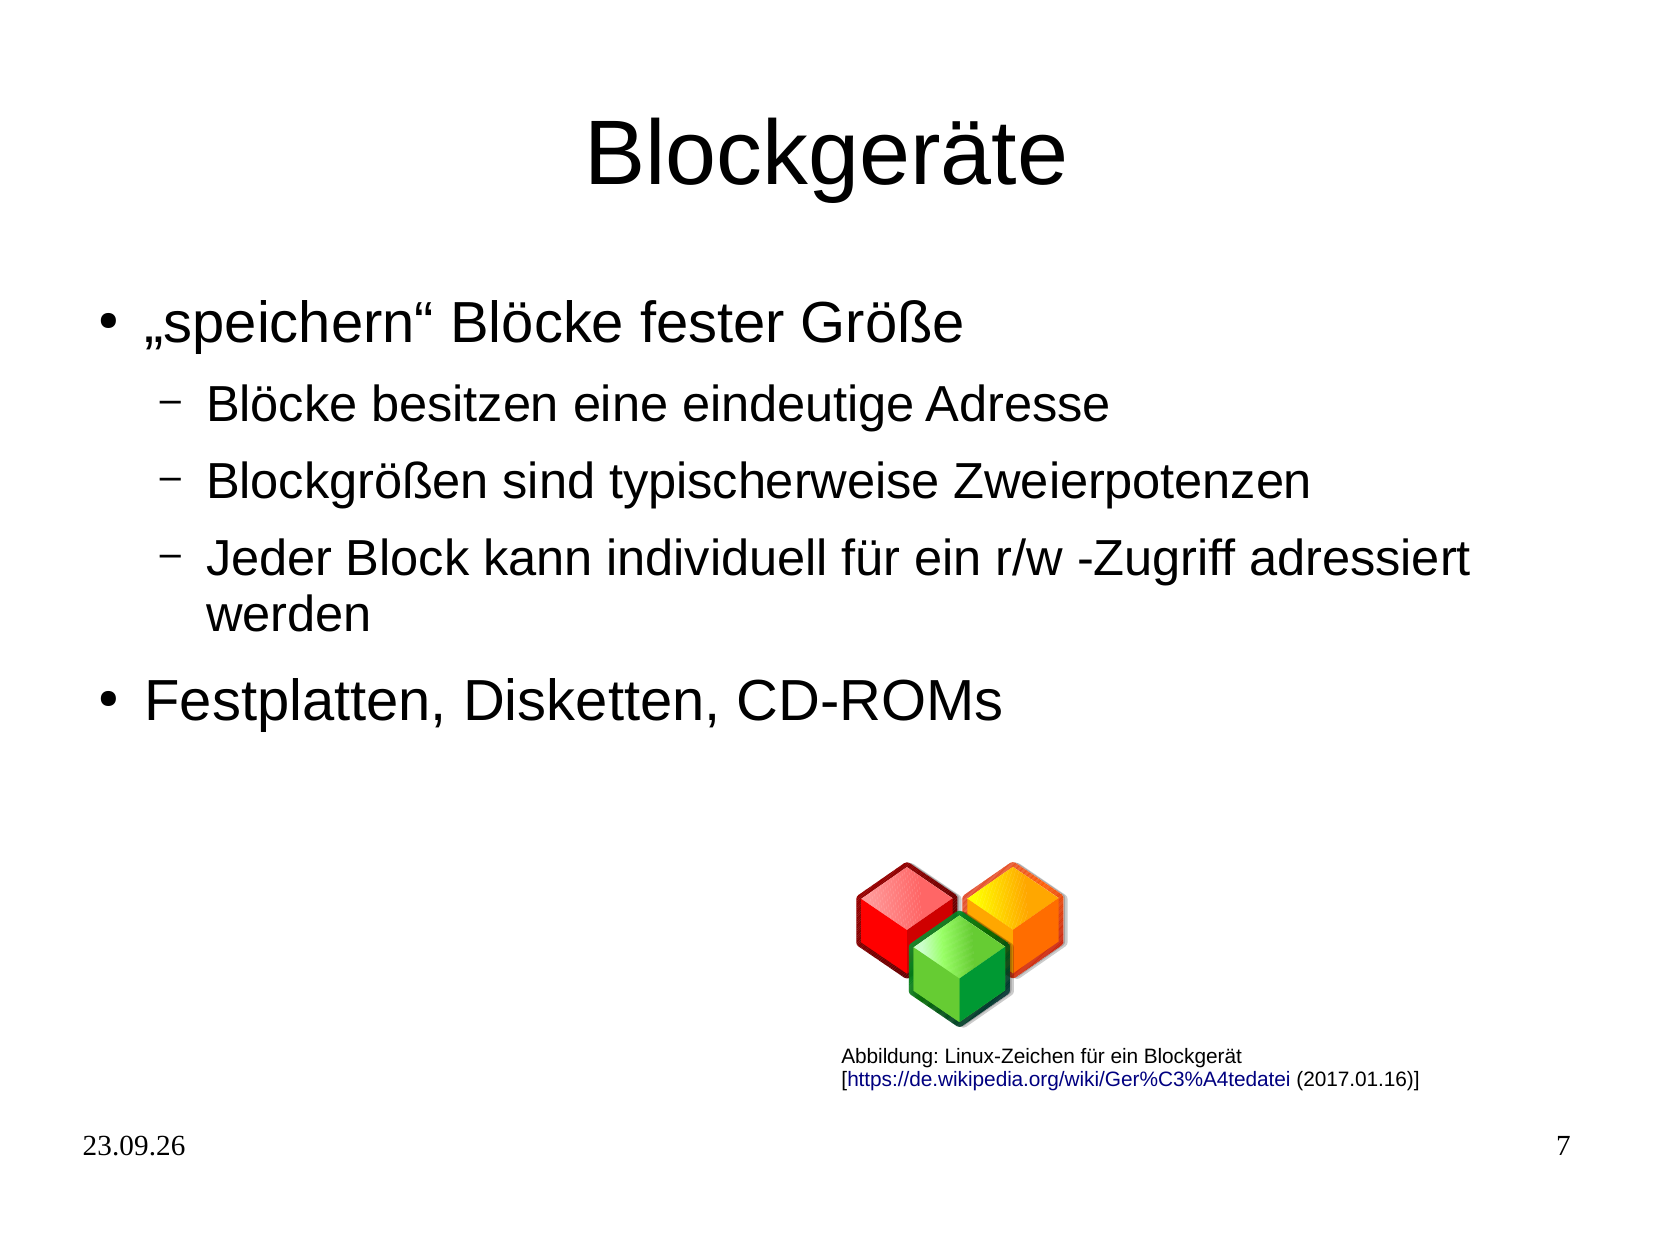

# Blockgeräte
„speichern“ Blöcke fester Größe
Blöcke besitzen eine eindeutige Adresse
Blockgrößen sind typischerweise Zweierpotenzen
Jeder Block kann individuell für ein r/w -Zugriff adressiert werden
Festplatten, Disketten, CD-ROMs
Abbildung: Linux-Zeichen für ein Blockgerät
[https://de.wikipedia.org/wiki/Ger%C3%A4tedatei (2017.01.16)]
7